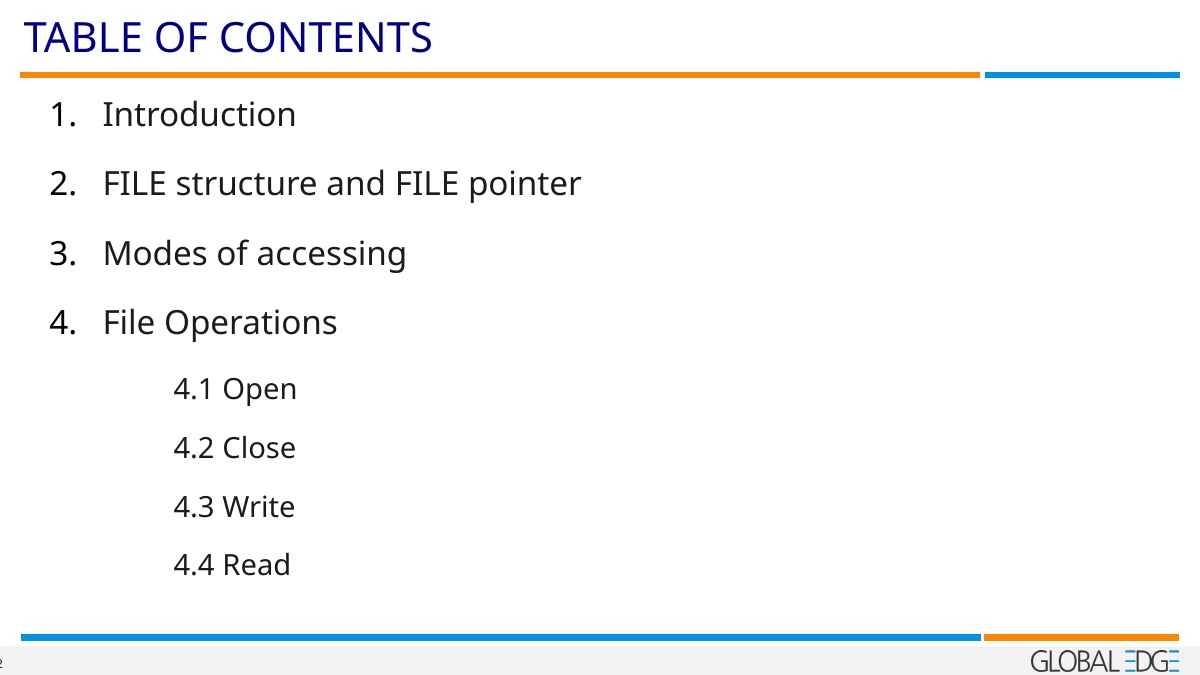

# TABLE OF CONTENTS
Introduction
FILE structure and FILE pointer
Modes of accessing
File Operations
4.1 Open
4.2 Close
4.3 Write
4.4 Read